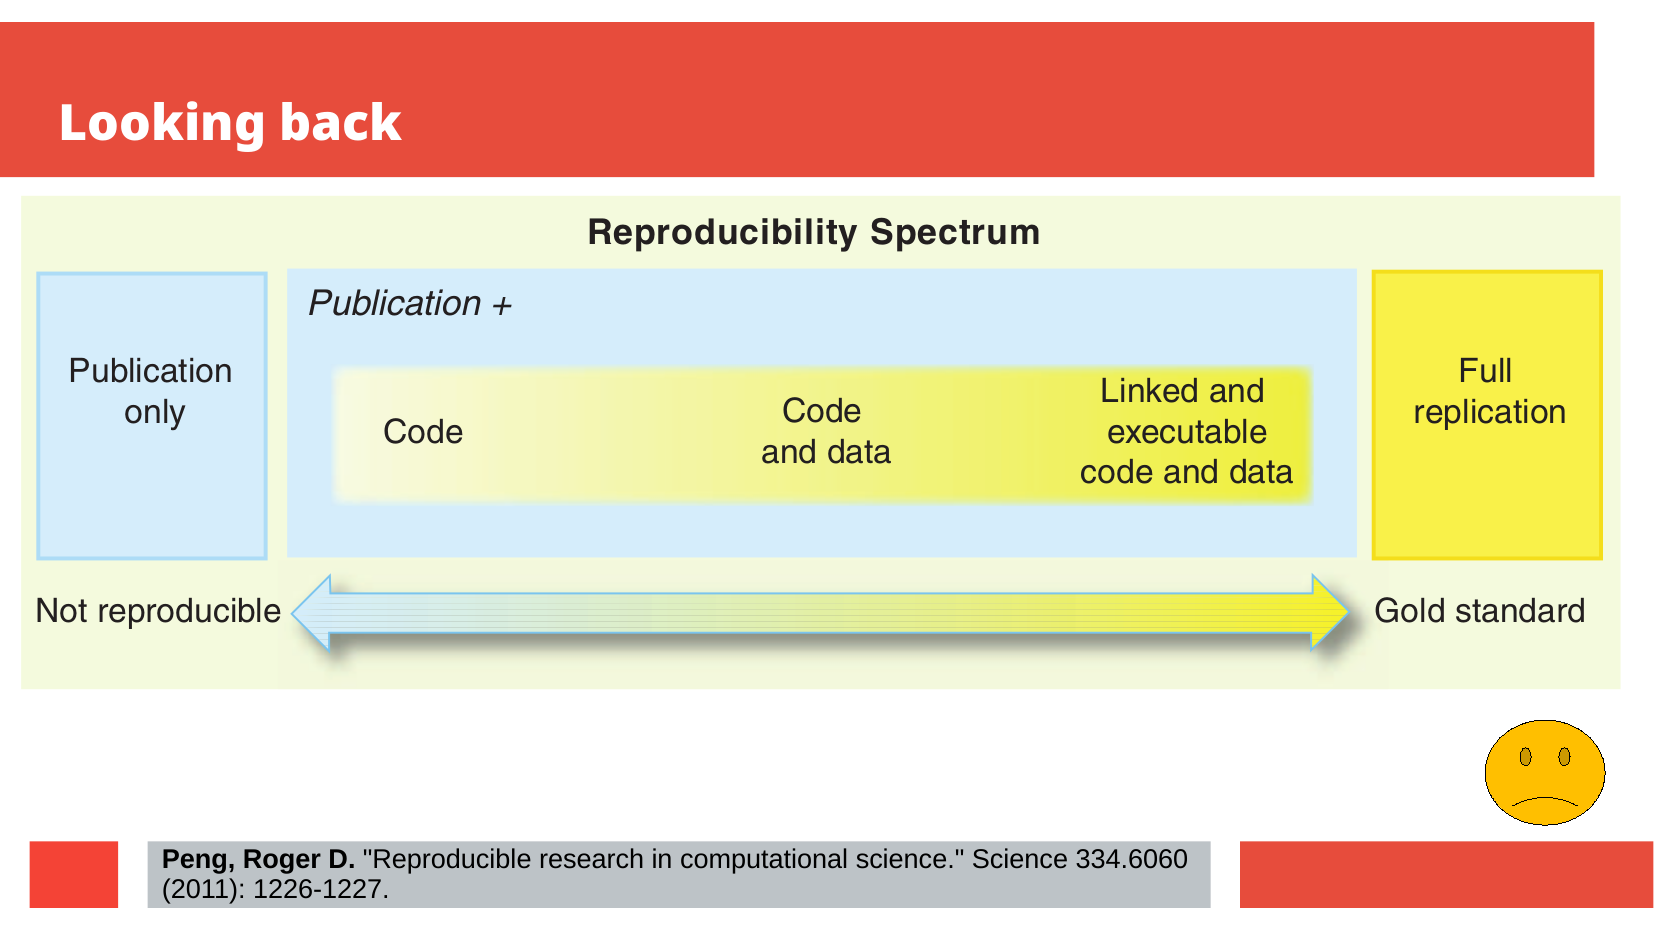

# Looking back
Peng, Roger D. "Reproducible research in computational science." Science 334.6060 (2011): 1226-1227.